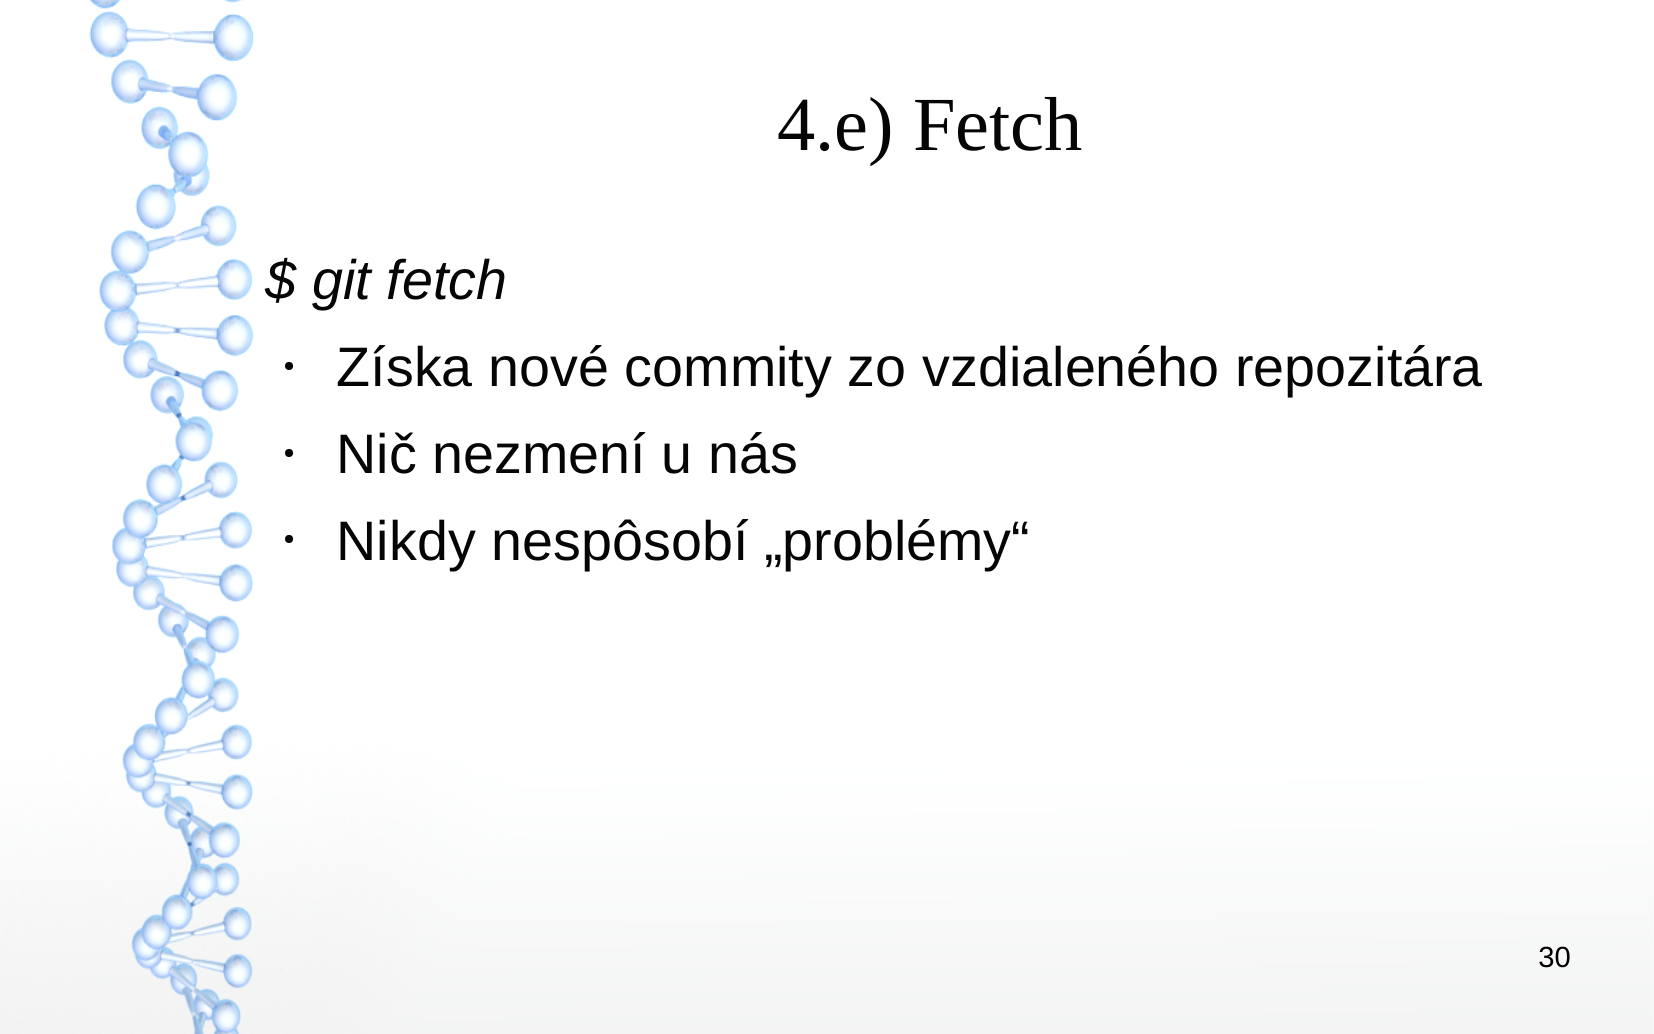

# 4.e) Fetch
$ git fetch
Získa nové commity zo vzdialeného repozitára
Nič nezmení u nás
Nikdy nespôsobí „problémy“
30